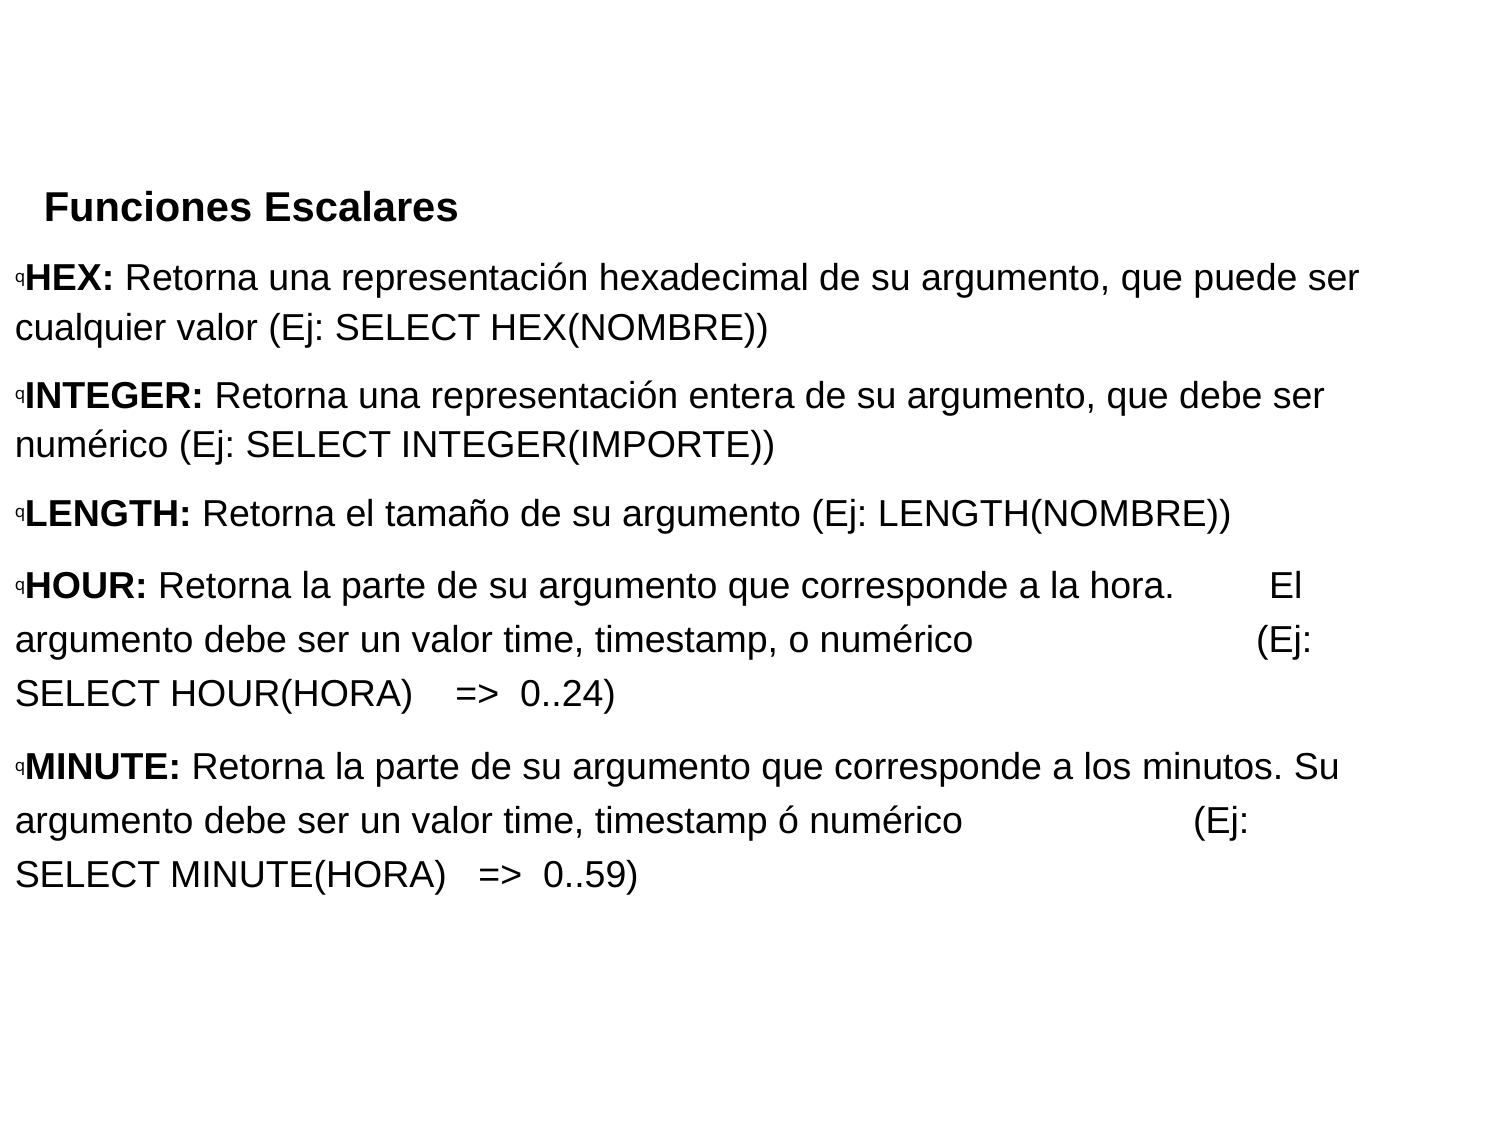

# Funciones Escalares
HEX: Retorna una representación hexadecimal de su argumento, que puede ser cualquier valor (Ej: SELECT HEX(NOMBRE))
INTEGER: Retorna una representación entera de su argumento, que debe ser numérico (Ej: SELECT INTEGER(IMPORTE))
LENGTH: Retorna el tamaño de su argumento (Ej: LENGTH(NOMBRE))
HOUR: Retorna la parte de su argumento que corresponde a la hora. El argumento debe ser un valor time, timestamp, o numérico (Ej: SELECT HOUR(HORA) => 0..24)
MINUTE: Retorna la parte de su argumento que corresponde a los minutos. Su argumento debe ser un valor time, timestamp ó numérico (Ej: SELECT MINUTE(HORA) => 0..59)